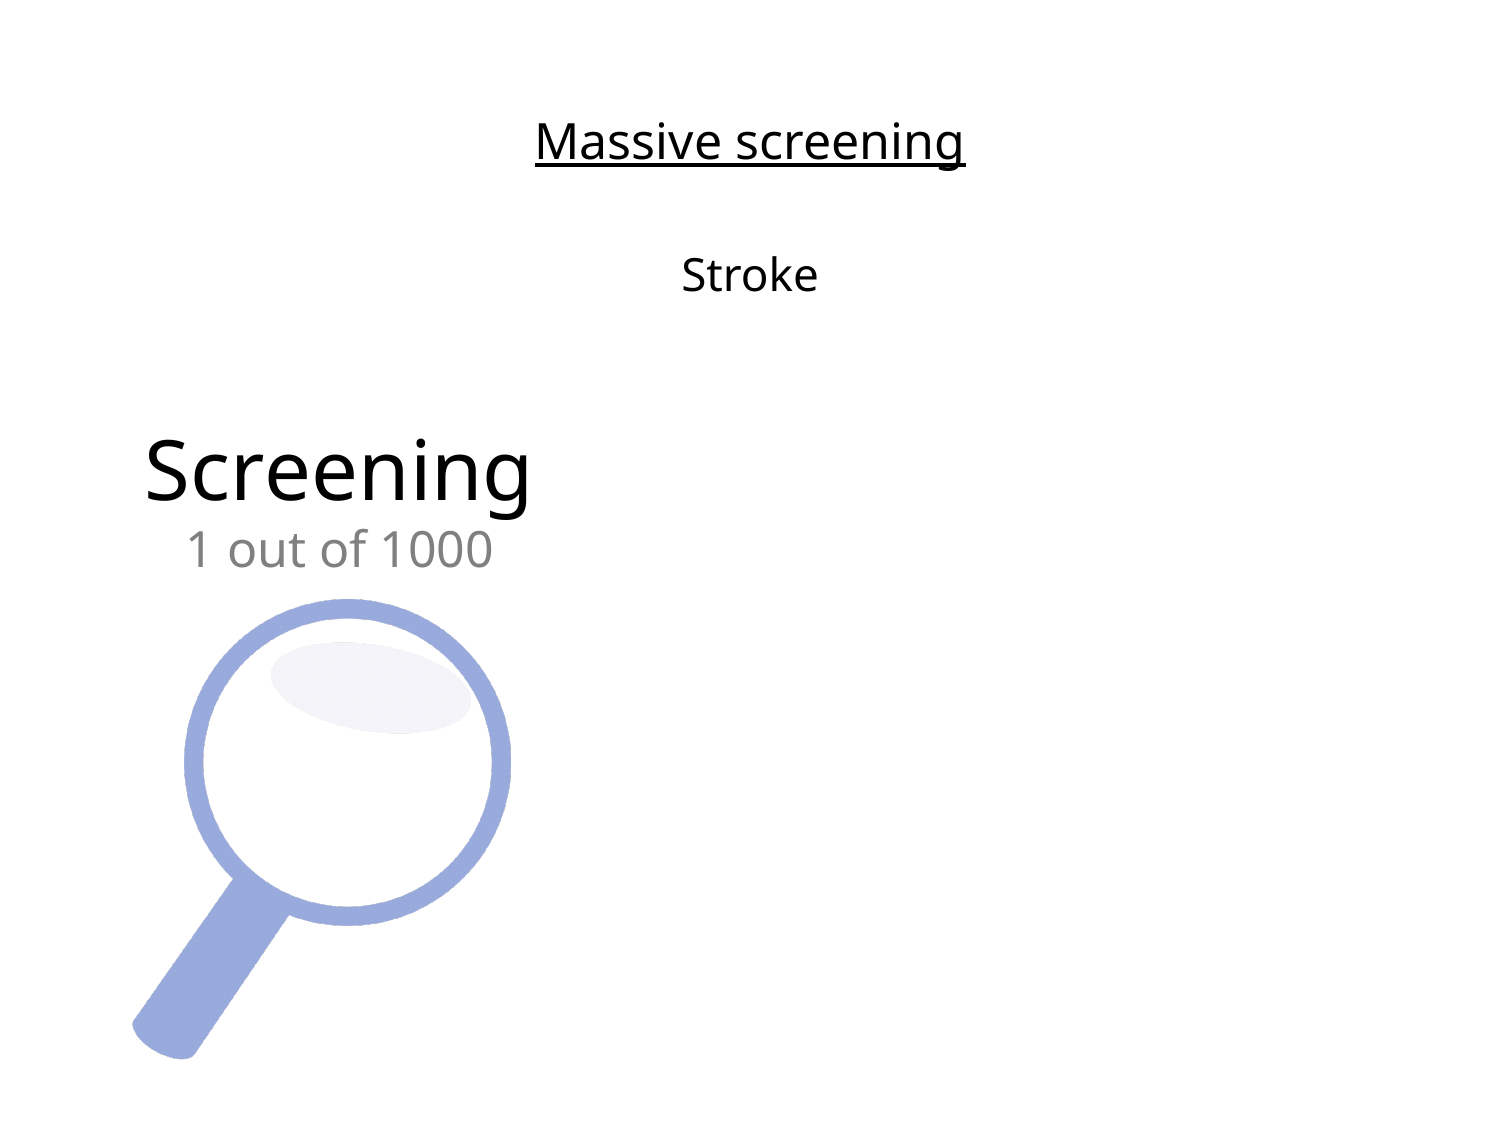

Massive screening
Stroke
Screening
1 out of 1000